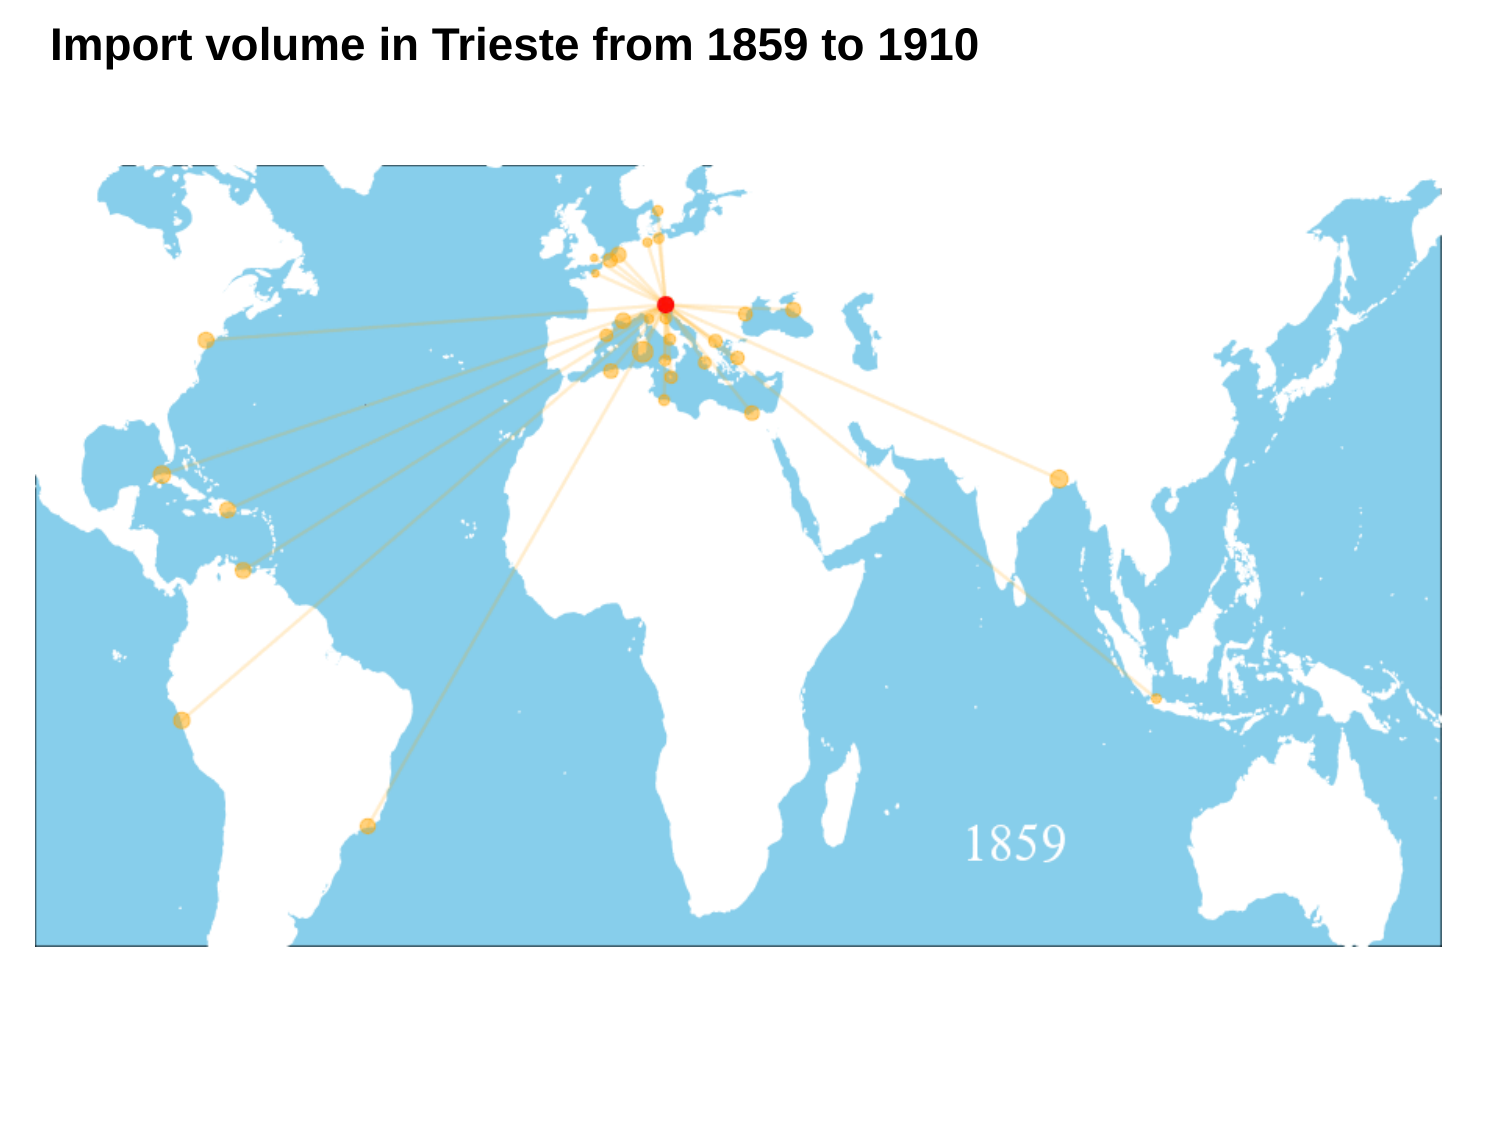

Import volume in Trieste from 1859 to 1910